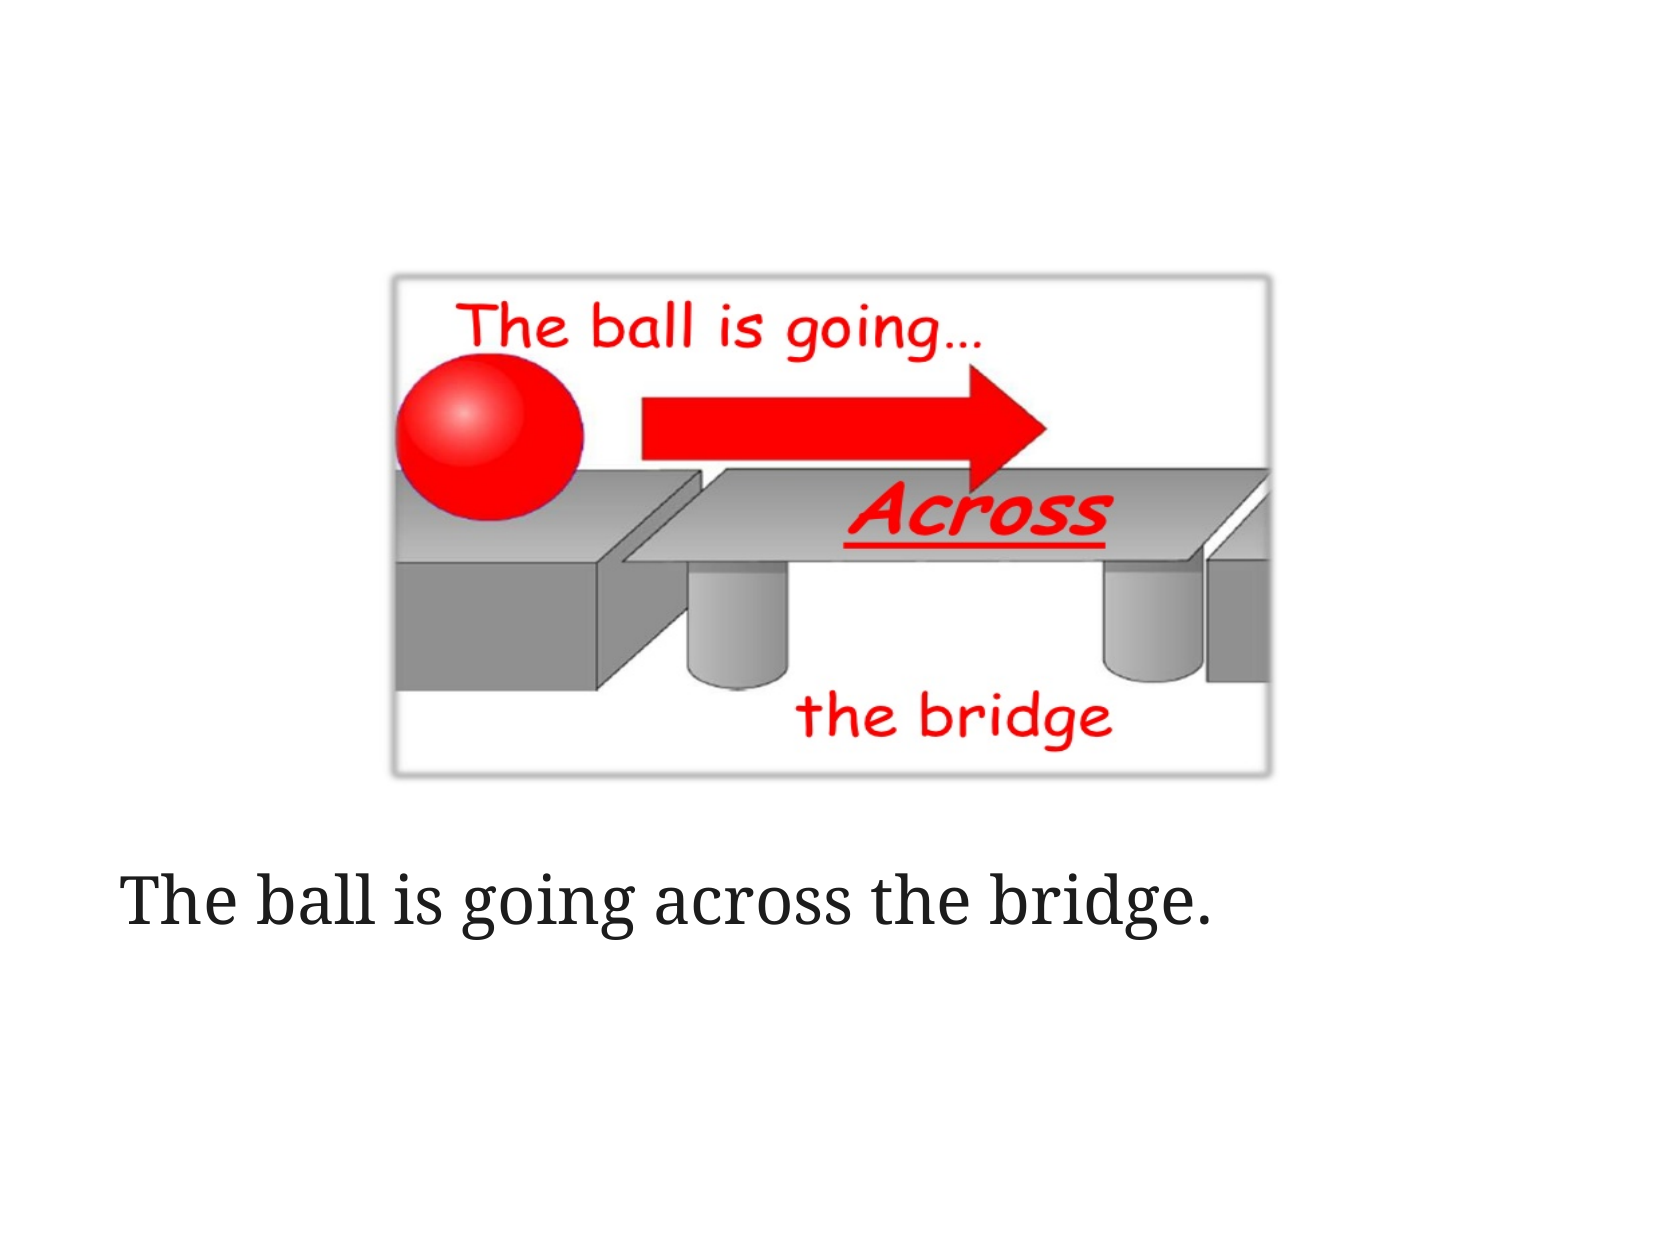

The ball is going across the bridge.